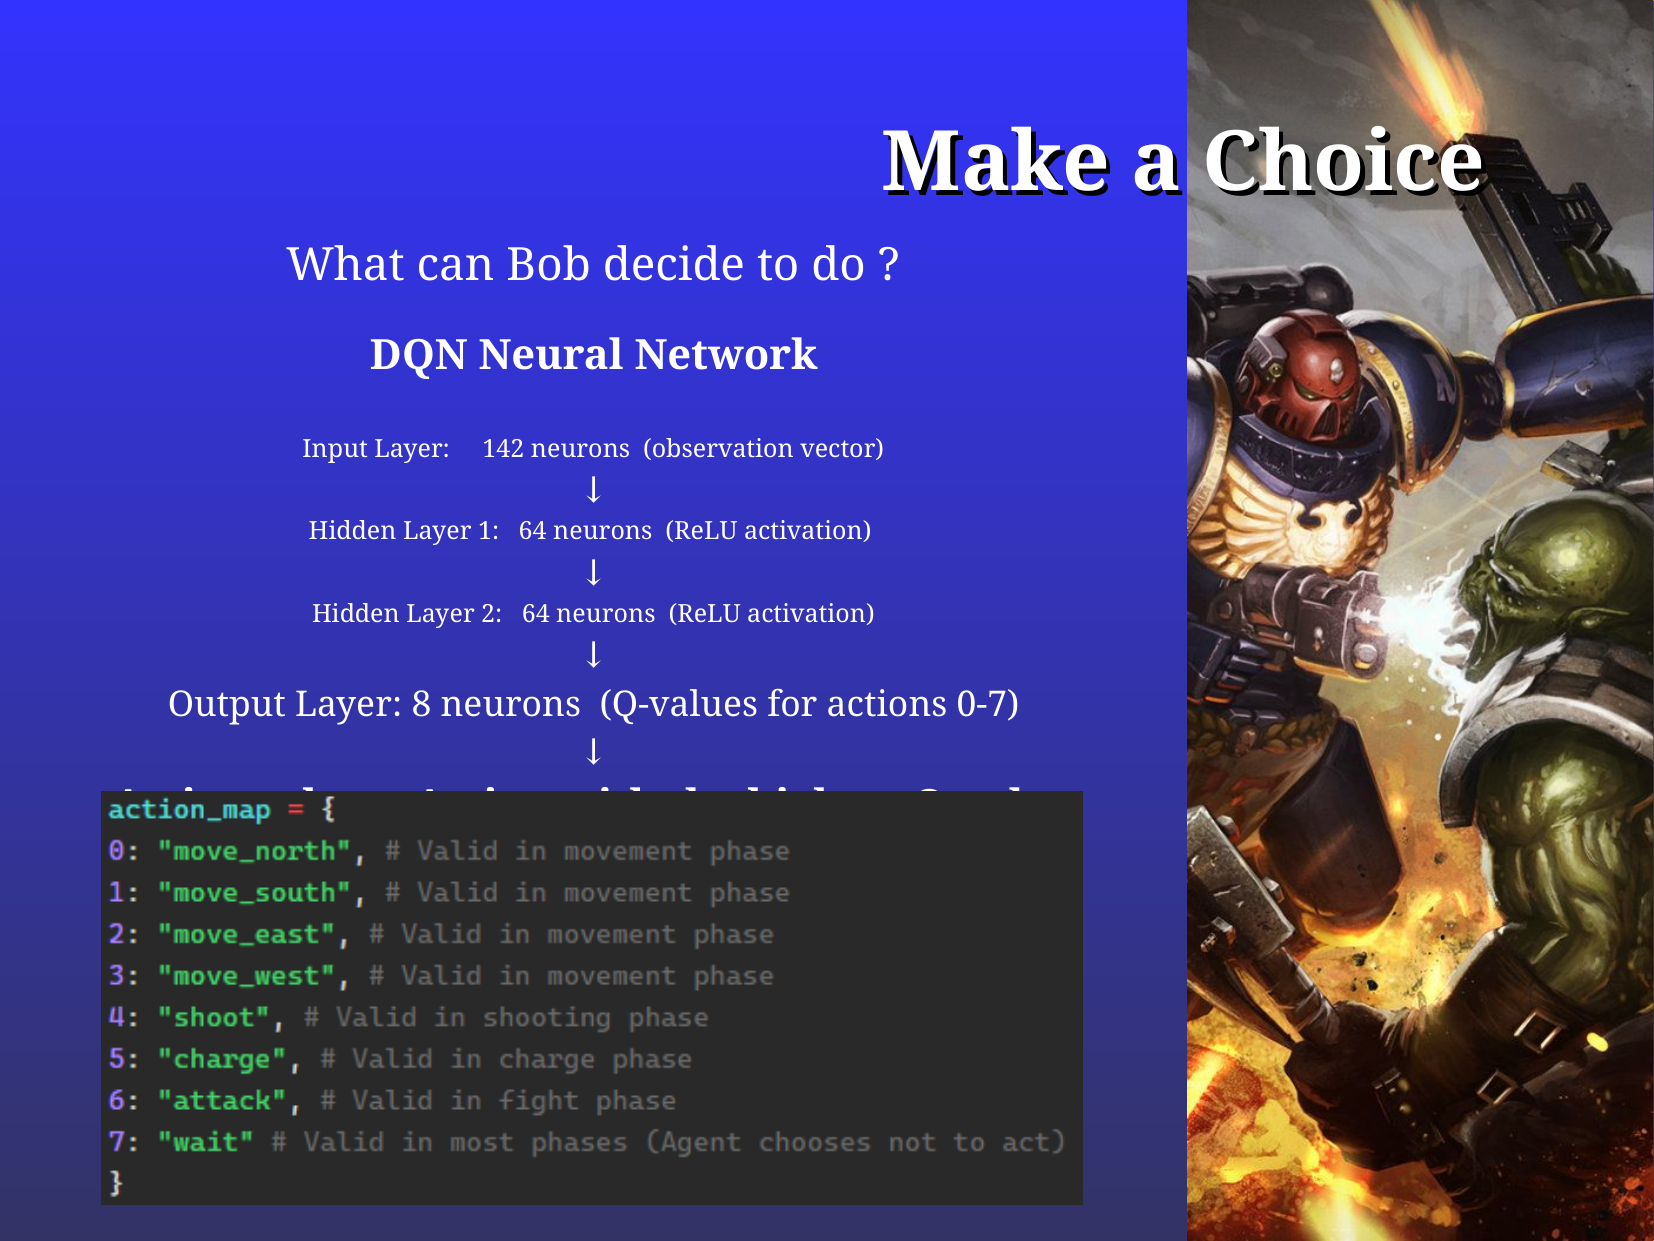

Make a Choice
What can Bob decide to do ?
DQN Neural Network
Input Layer: 142 neurons (observation vector)
↓
Hidden Layer 1: 64 neurons (ReLU activation)
↓
Hidden Layer 2: 64 neurons (ReLU activation)
↓
Output Layer: 8 neurons (Q-values for actions 0-7)
↓
Action taken : Action with the highest Q-value